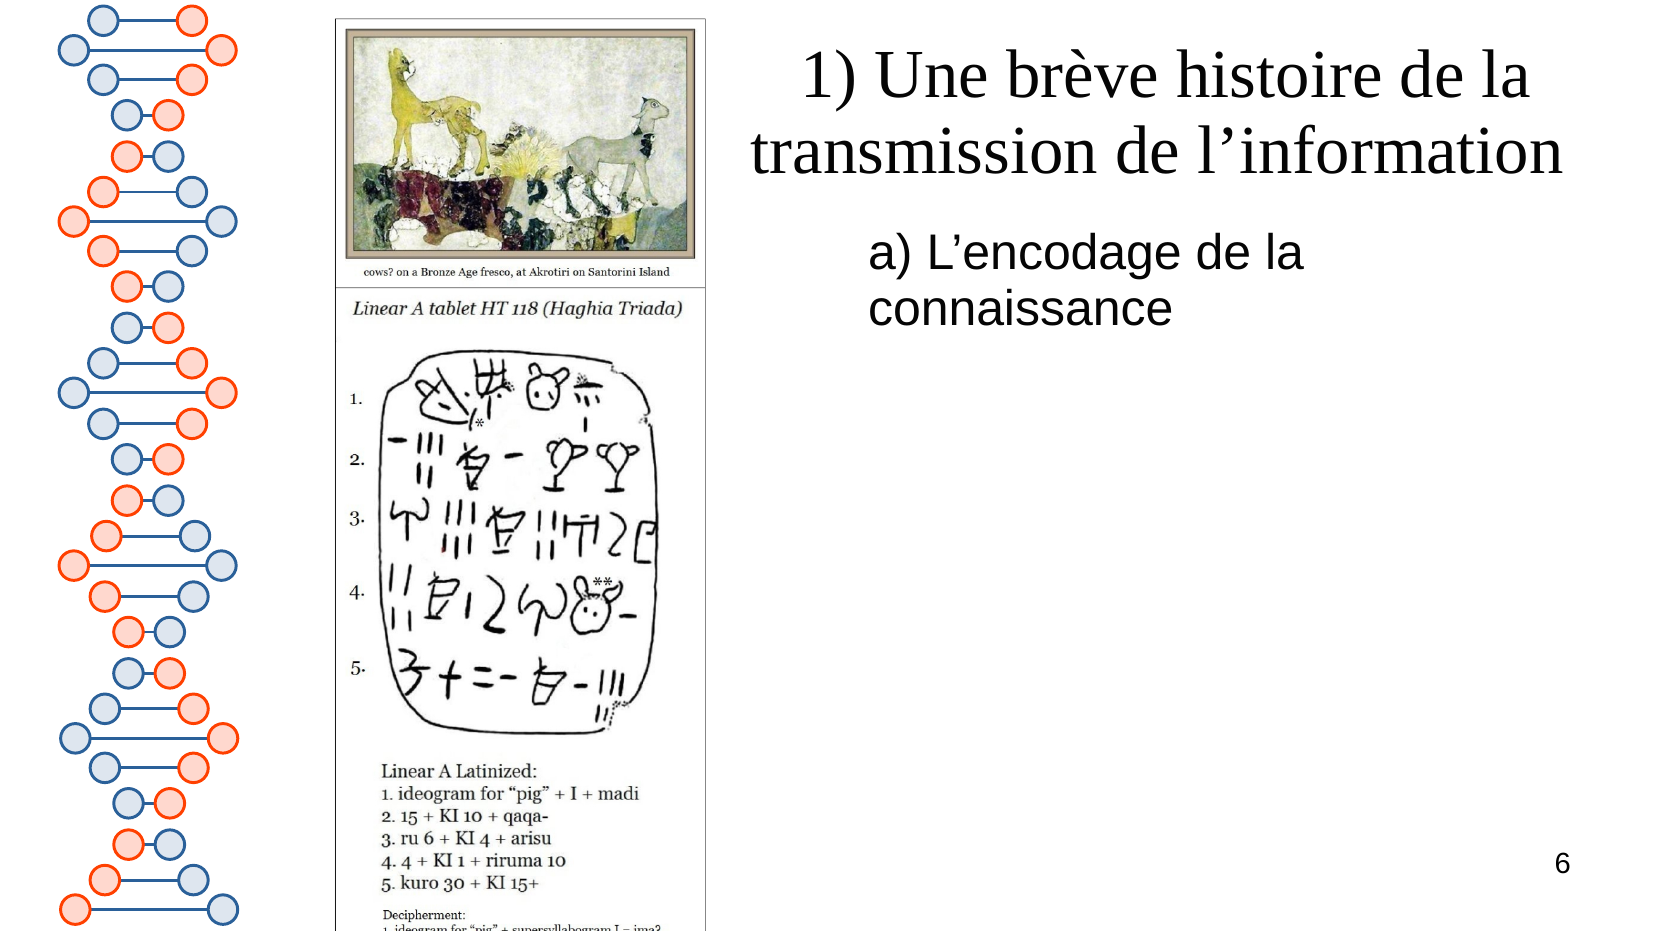

# 1) Une brève histoire de la transmission de l’information
a) L’encodage de la connaissance
6